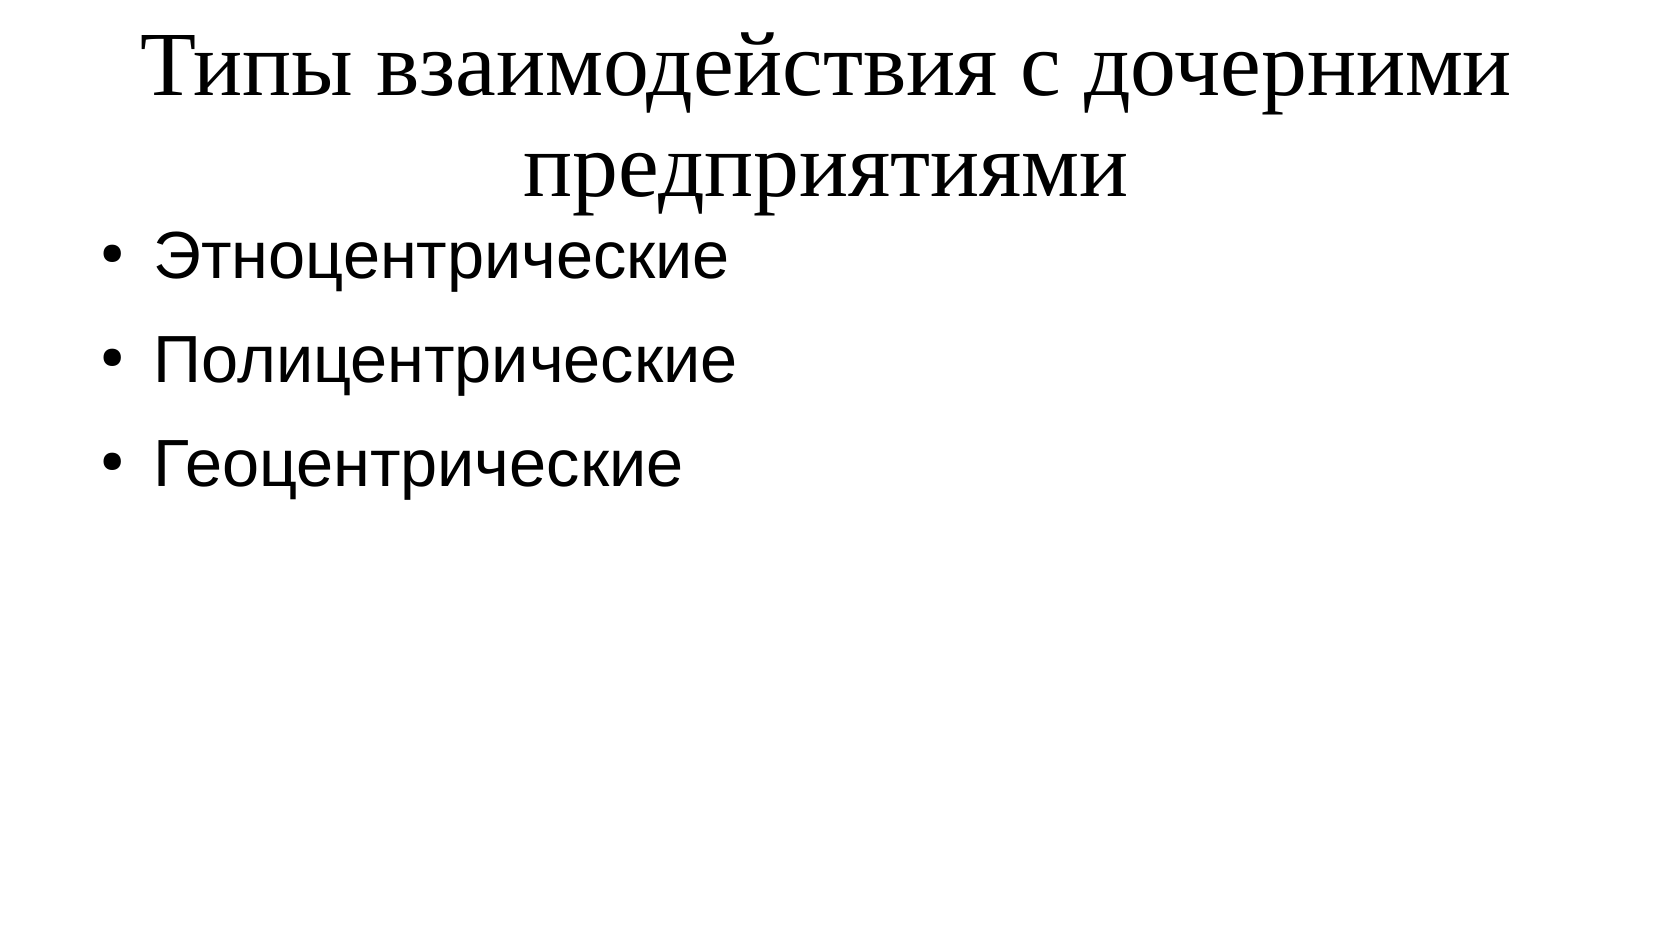

# Типы взаимодействия с дочерними предприятиями
Этноцентрические
Полицентрические
Геоцентрические